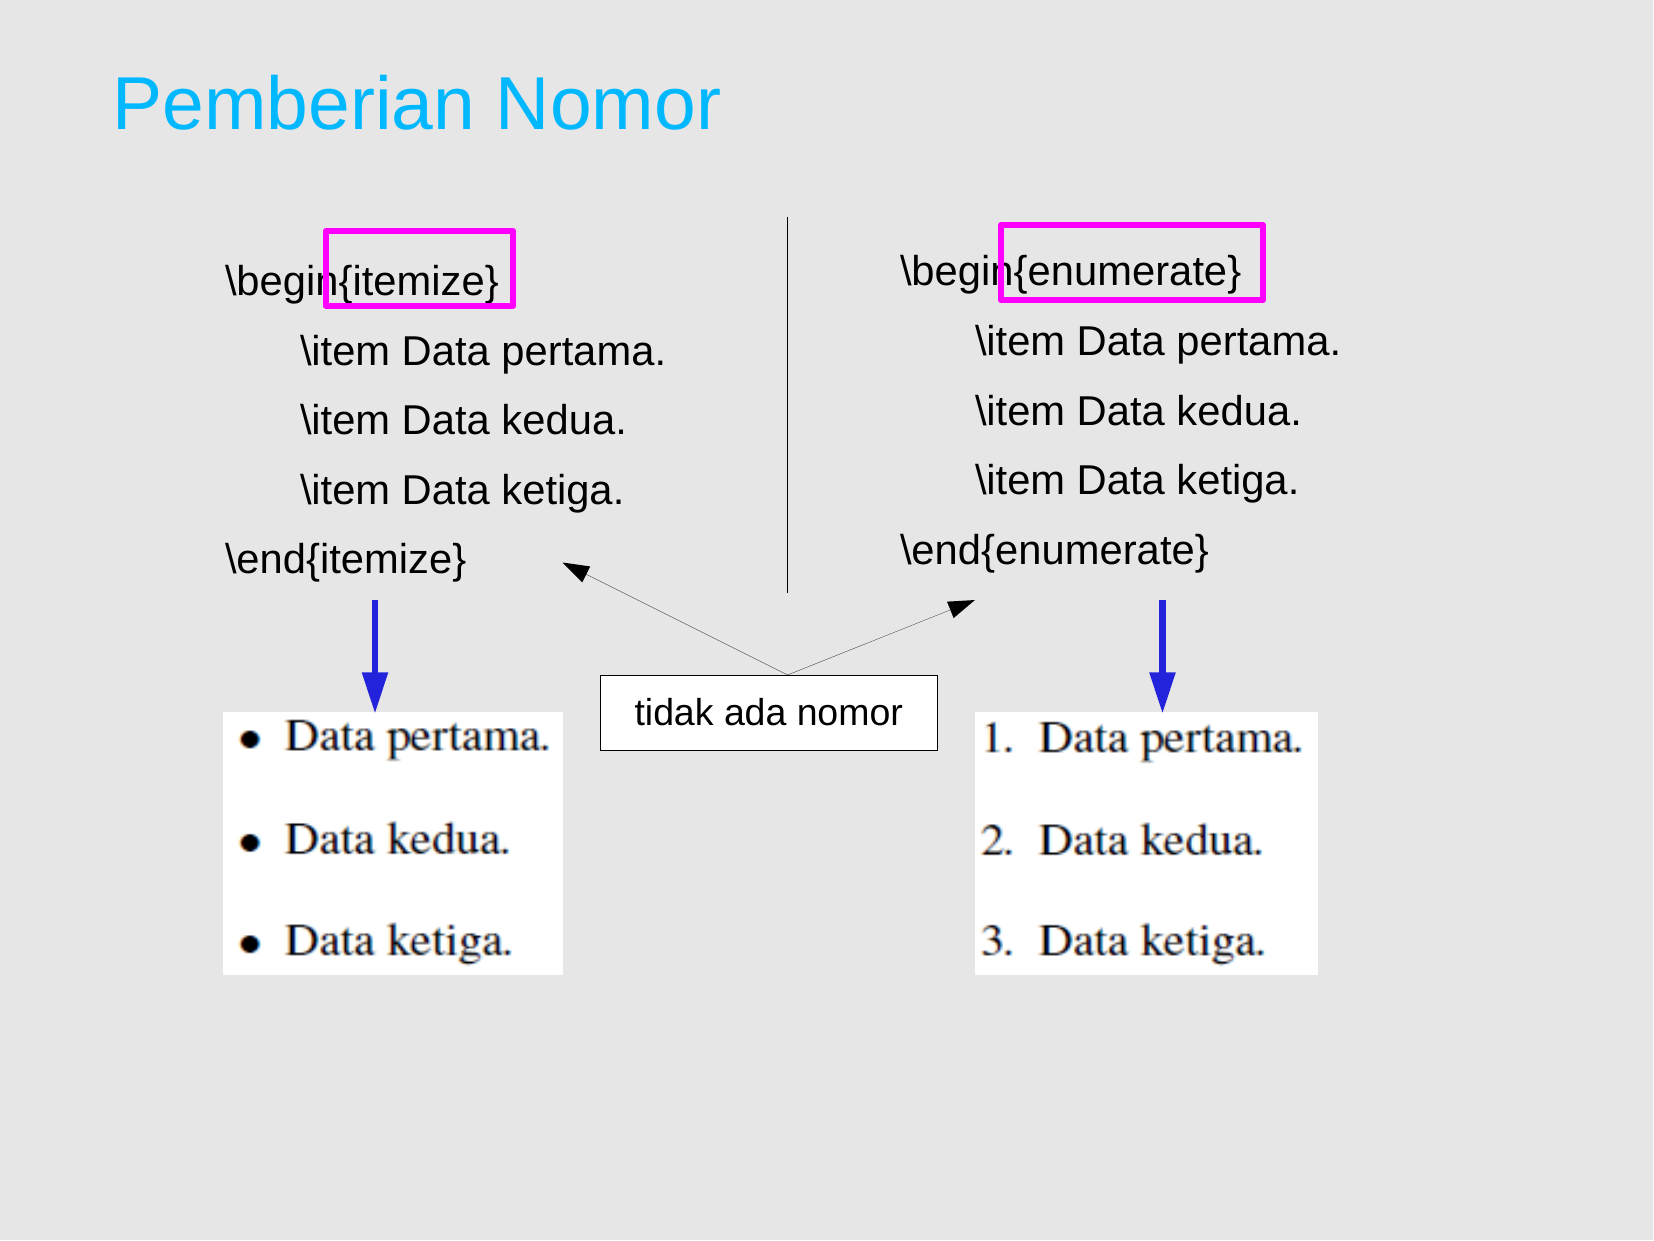

# Pemberian Nomor
\begin{enumerate}
	\item Data pertama.
	\item Data kedua.
	\item Data ketiga.
\end{enumerate}
\begin{itemize}
	\item Data pertama.
	\item Data kedua.
	\item Data ketiga.
\end{itemize}
tidak ada nomor